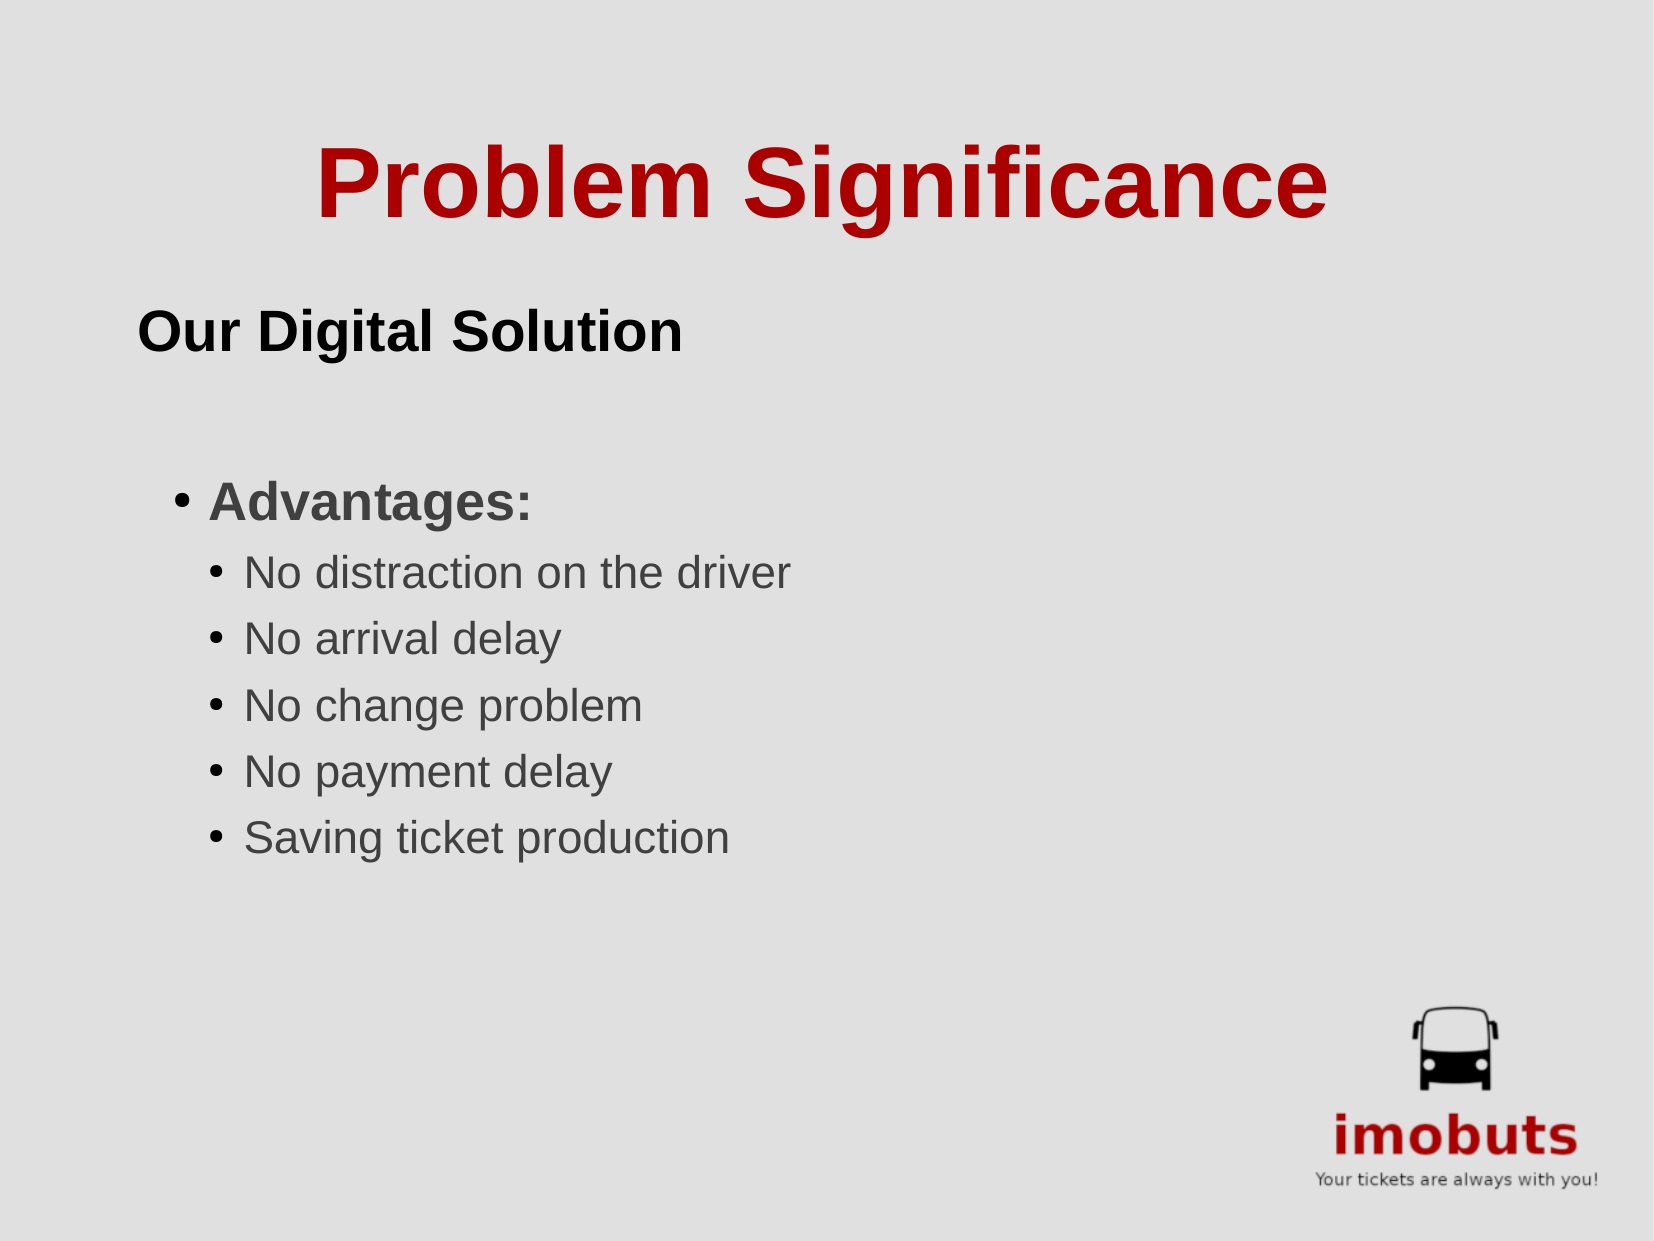

Problem Significance
Our Digital Solution
Advantages:
No distraction on the driver
No arrival delay
No change problem
No payment delay
Saving ticket production